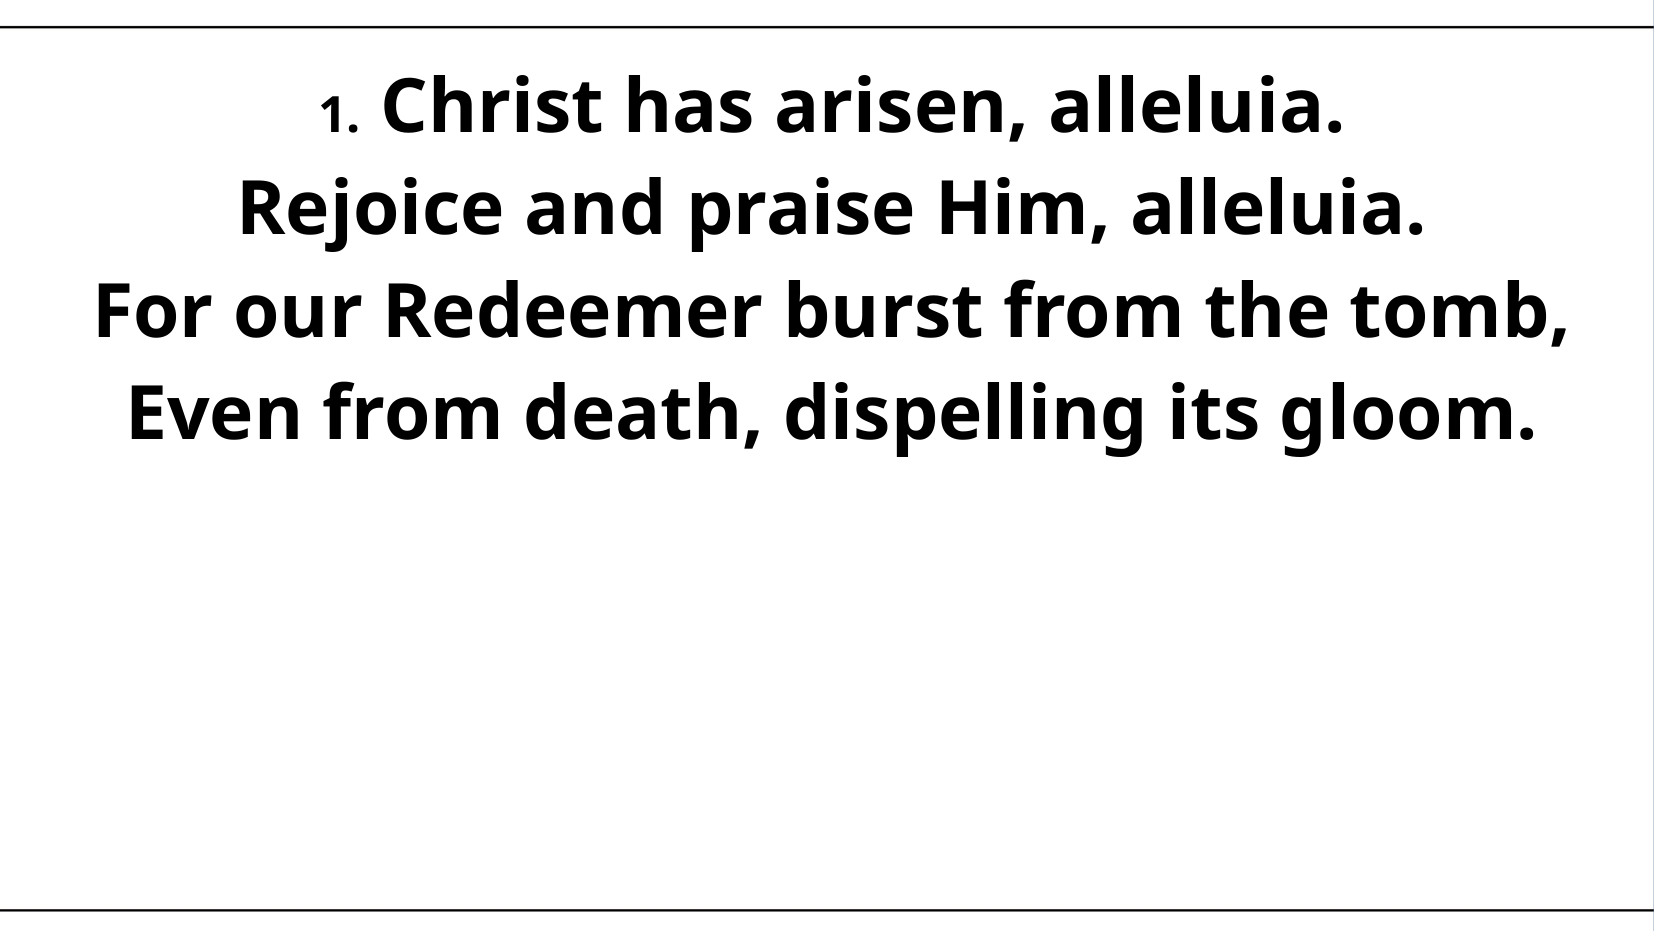

1. Christ has arisen, alleluia.
Rejoice and praise Him, alleluia.
For our Redeemer burst from the tomb,
Even from death, dispelling its gloom.